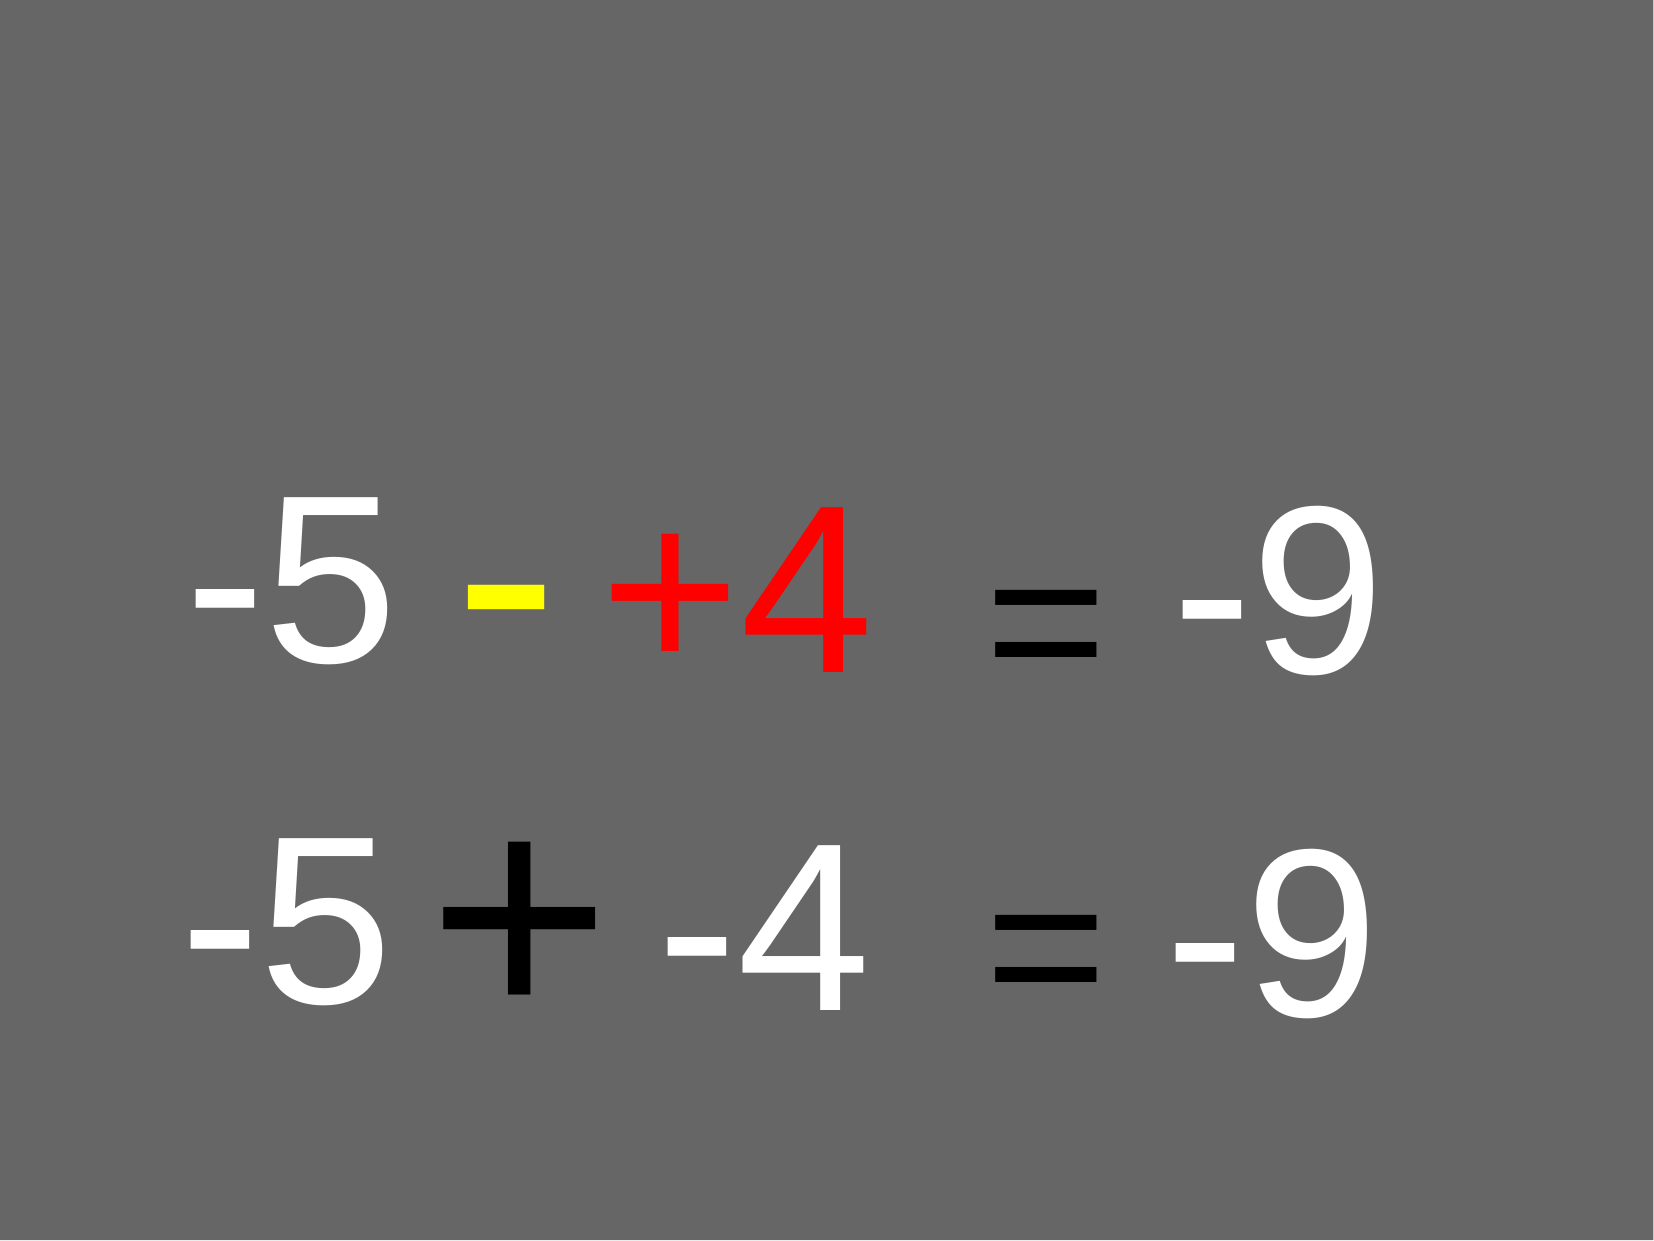

-
-5
+4
-9
=
+
-5
-4
-9
=